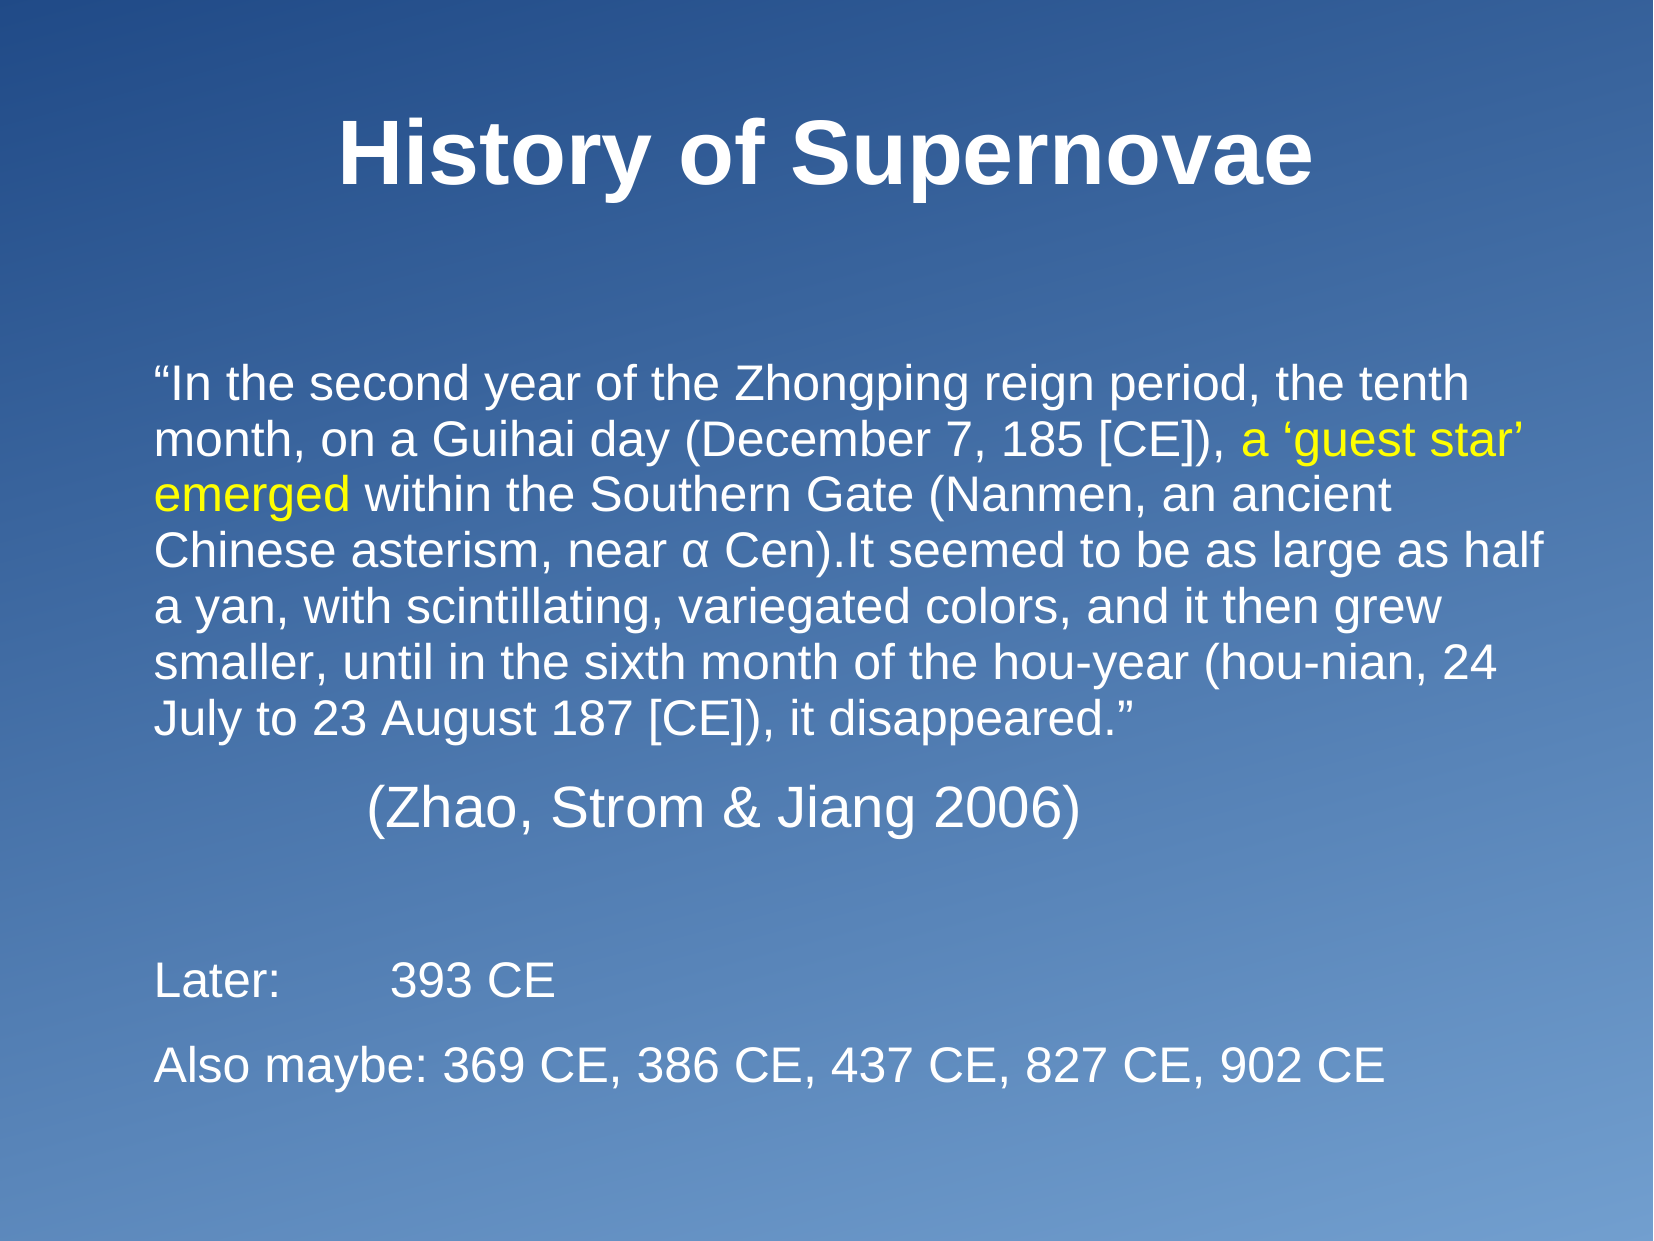

# History of Supernovae
“In the second year of the Zhongping reign period, the tenth month, on a Guihai day (December 7, 185 [CE]), a ‘guest star’ emerged within the Southern Gate (Nanmen, an ancient Chinese asterism, near α Cen).It seemed to be as large as half a yan, with scintillating, variegated colors, and it then grew smaller, until in the sixth month of the hou-year (hou-nian, 24 July to 23 August 187 [CE]), it disappeared.”
(Zhao, Strom & Jiang 2006)
Later: 	393 CE
Also maybe: 369 CE, 386 CE, 437 CE, 827 CE, 902 CE